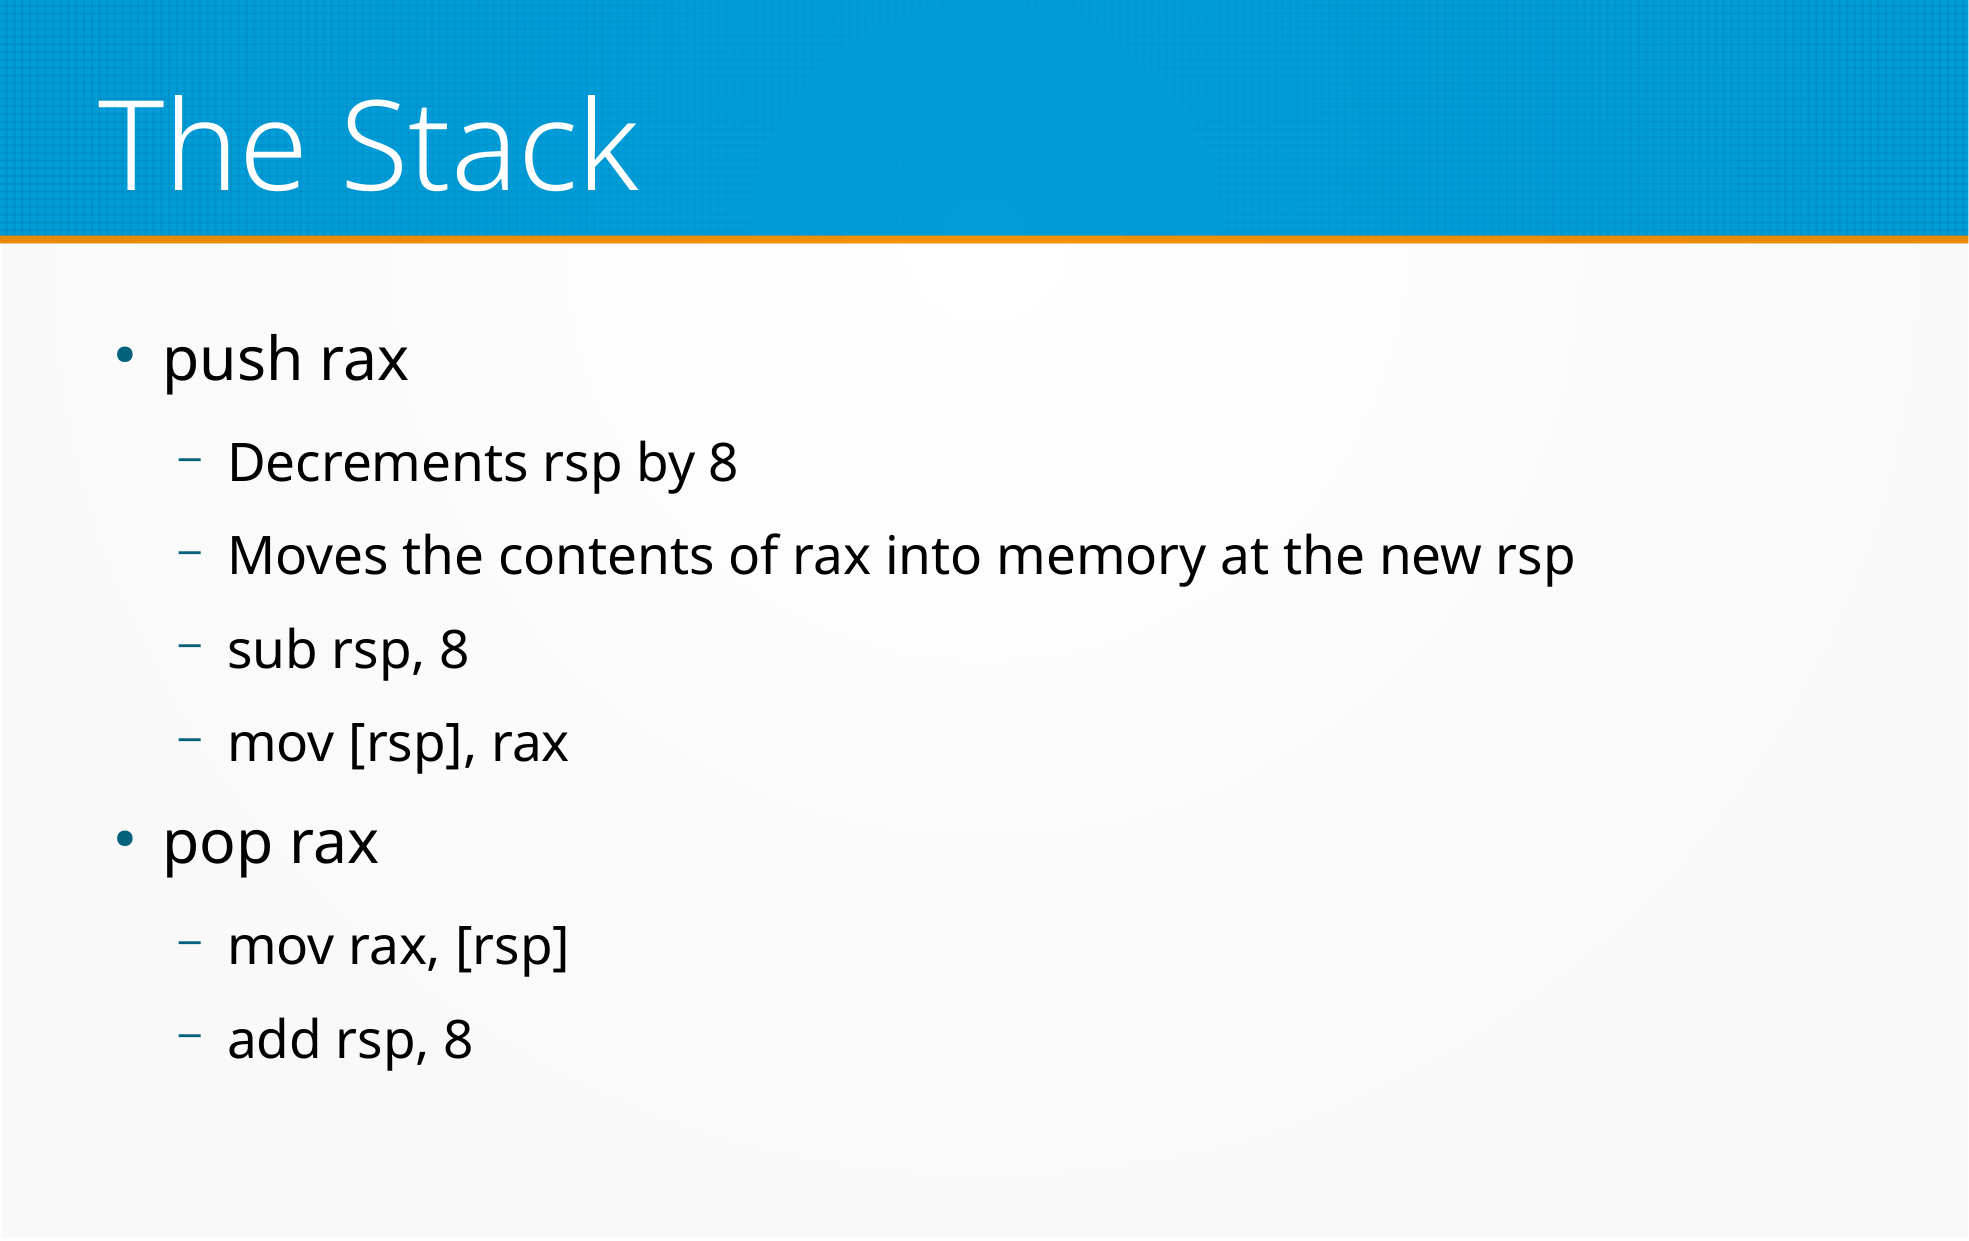

# The Stack
push rax
Decrements rsp by 8
Moves the contents of rax into memory at the new rsp
sub rsp, 8
mov [rsp], rax
pop rax
mov rax, [rsp]
add rsp, 8